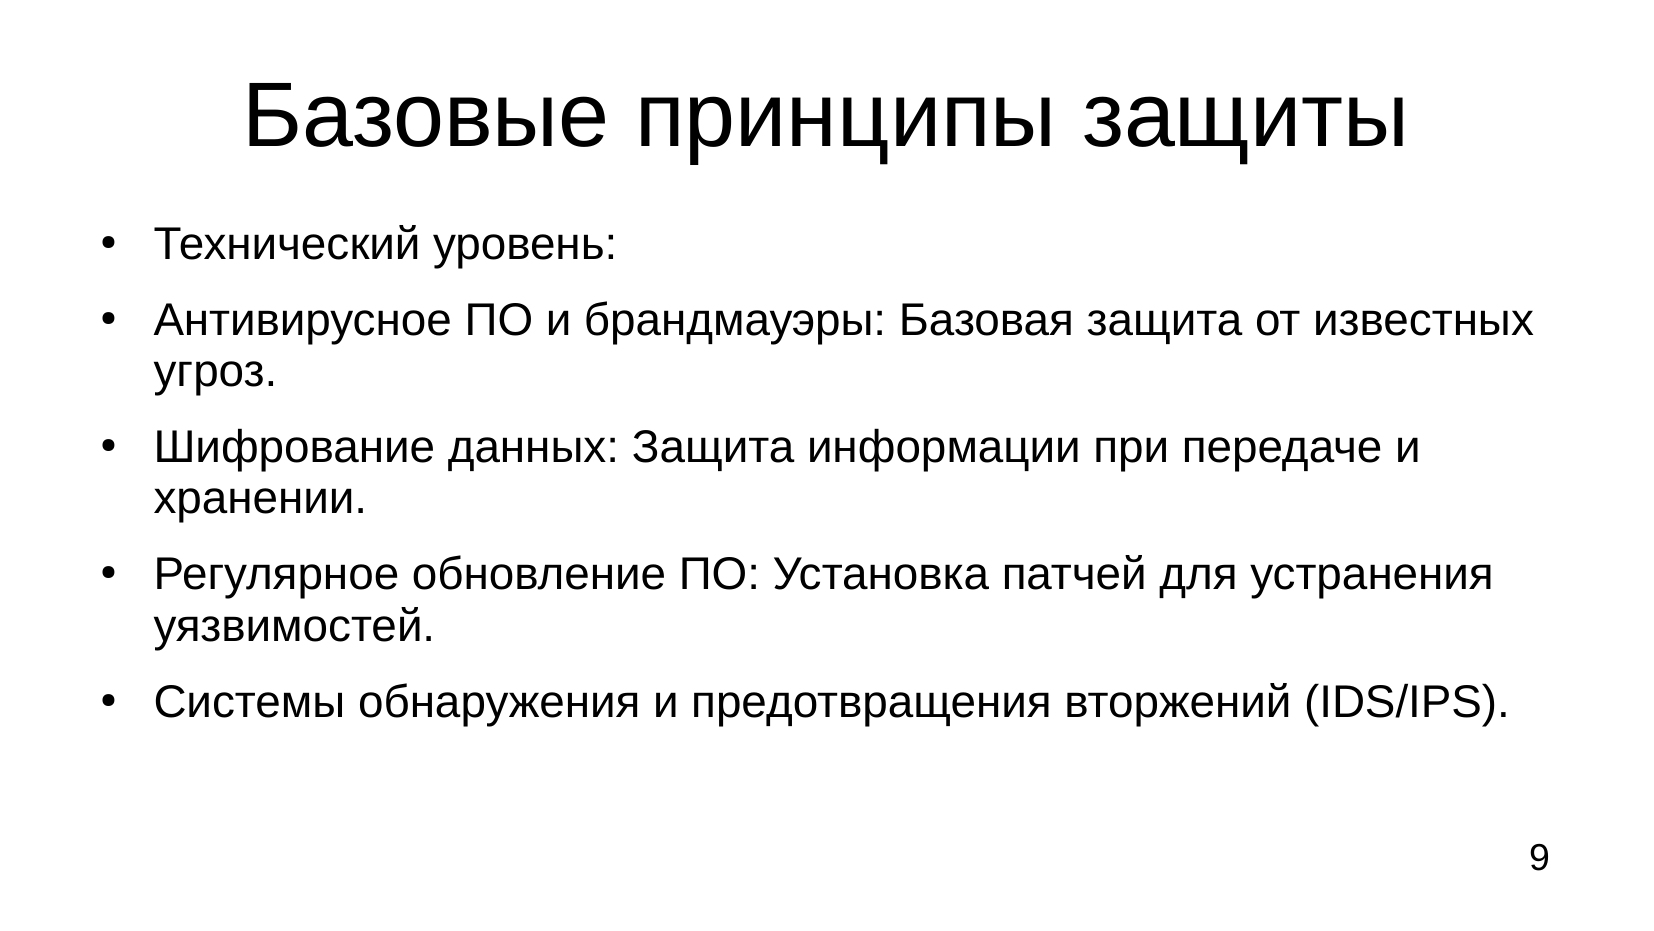

# Базовые принципы защиты
Технический уровень:
Антивирусное ПО и брандмауэры: Базовая защита от известных угроз.
Шифрование данных: Защита информации при передаче и хранении.
Регулярное обновление ПО: Установка патчей для устранения уязвимостей.
Системы обнаружения и предотвращения вторжений (IDS/IPS).
9